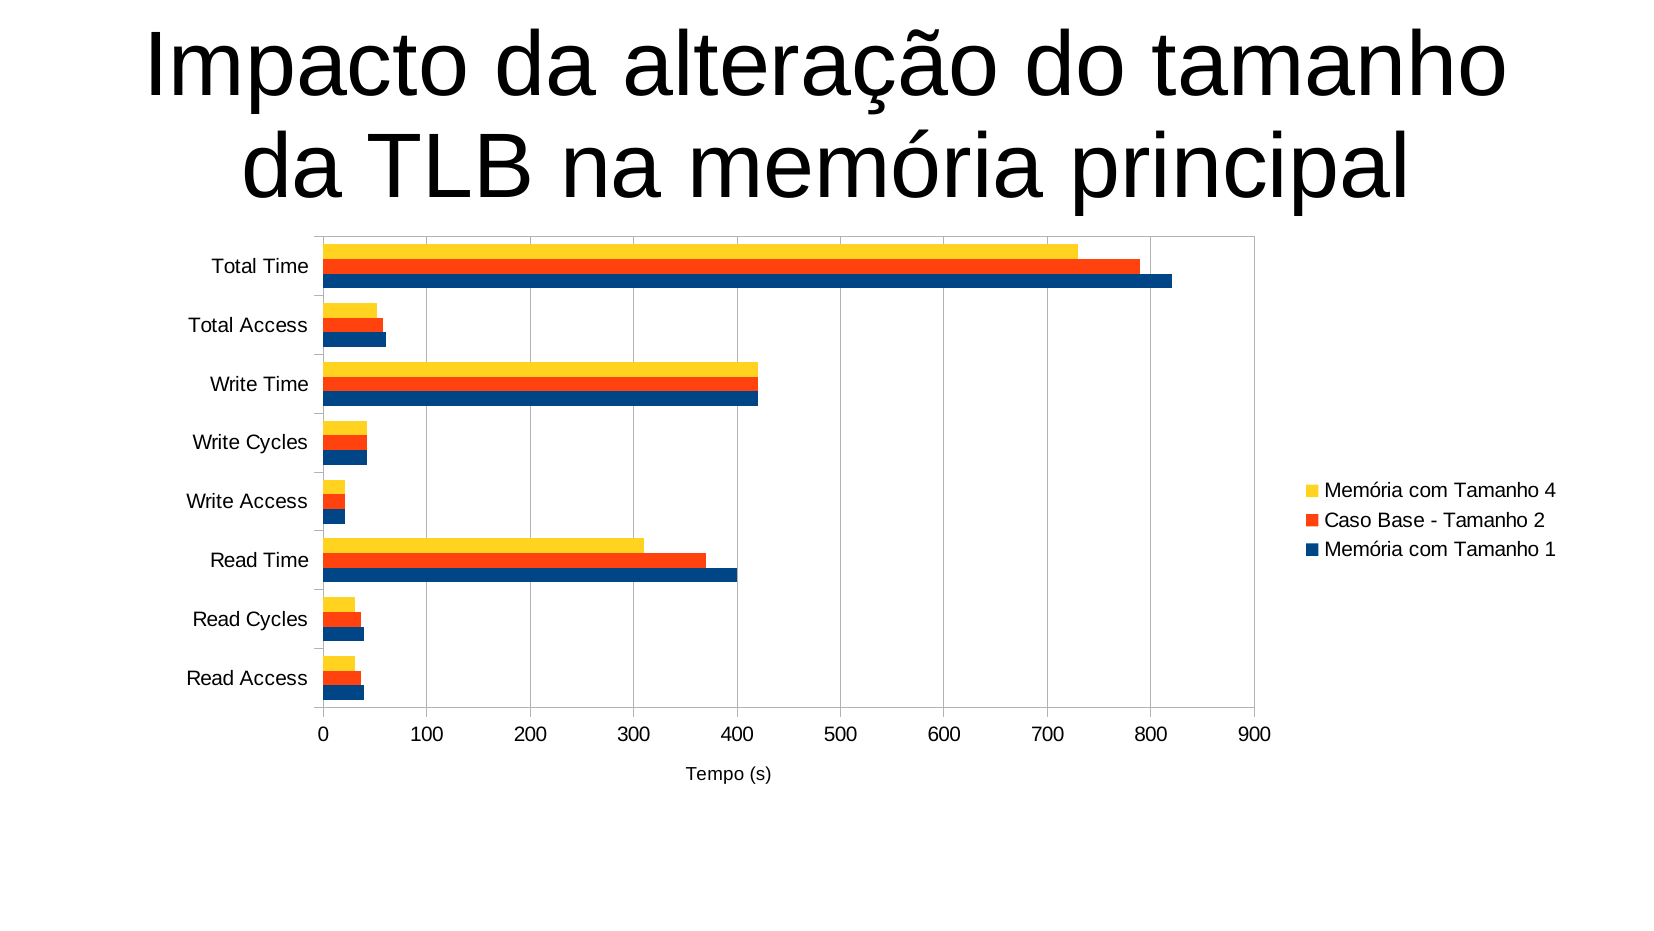

# Impacto da alteração do tamanho da TLB na memória principal
### Chart
| Category | Memória com Tamanho 1 | Caso Base - Tamanho 2 | Memória com Tamanho 4 |
|---|---|---|---|
| Read Access | 40.0 | 37.0 | 31.0 |
| Read Cycles | 40.0 | 37.0 | 31.0 |
| Read Time | 400.0 | 370.0 | 310.0 |
| Write Access | 21.0 | 21.0 | 21.0 |
| Write Cycles | 42.0 | 42.0 | 42.0 |
| Write Time | 420.0 | 420.0 | 420.0 |
| Total Access | 61.0 | 58.0 | 52.0 |
| Total Time | 820.0 | 790.0 | 730.0 |